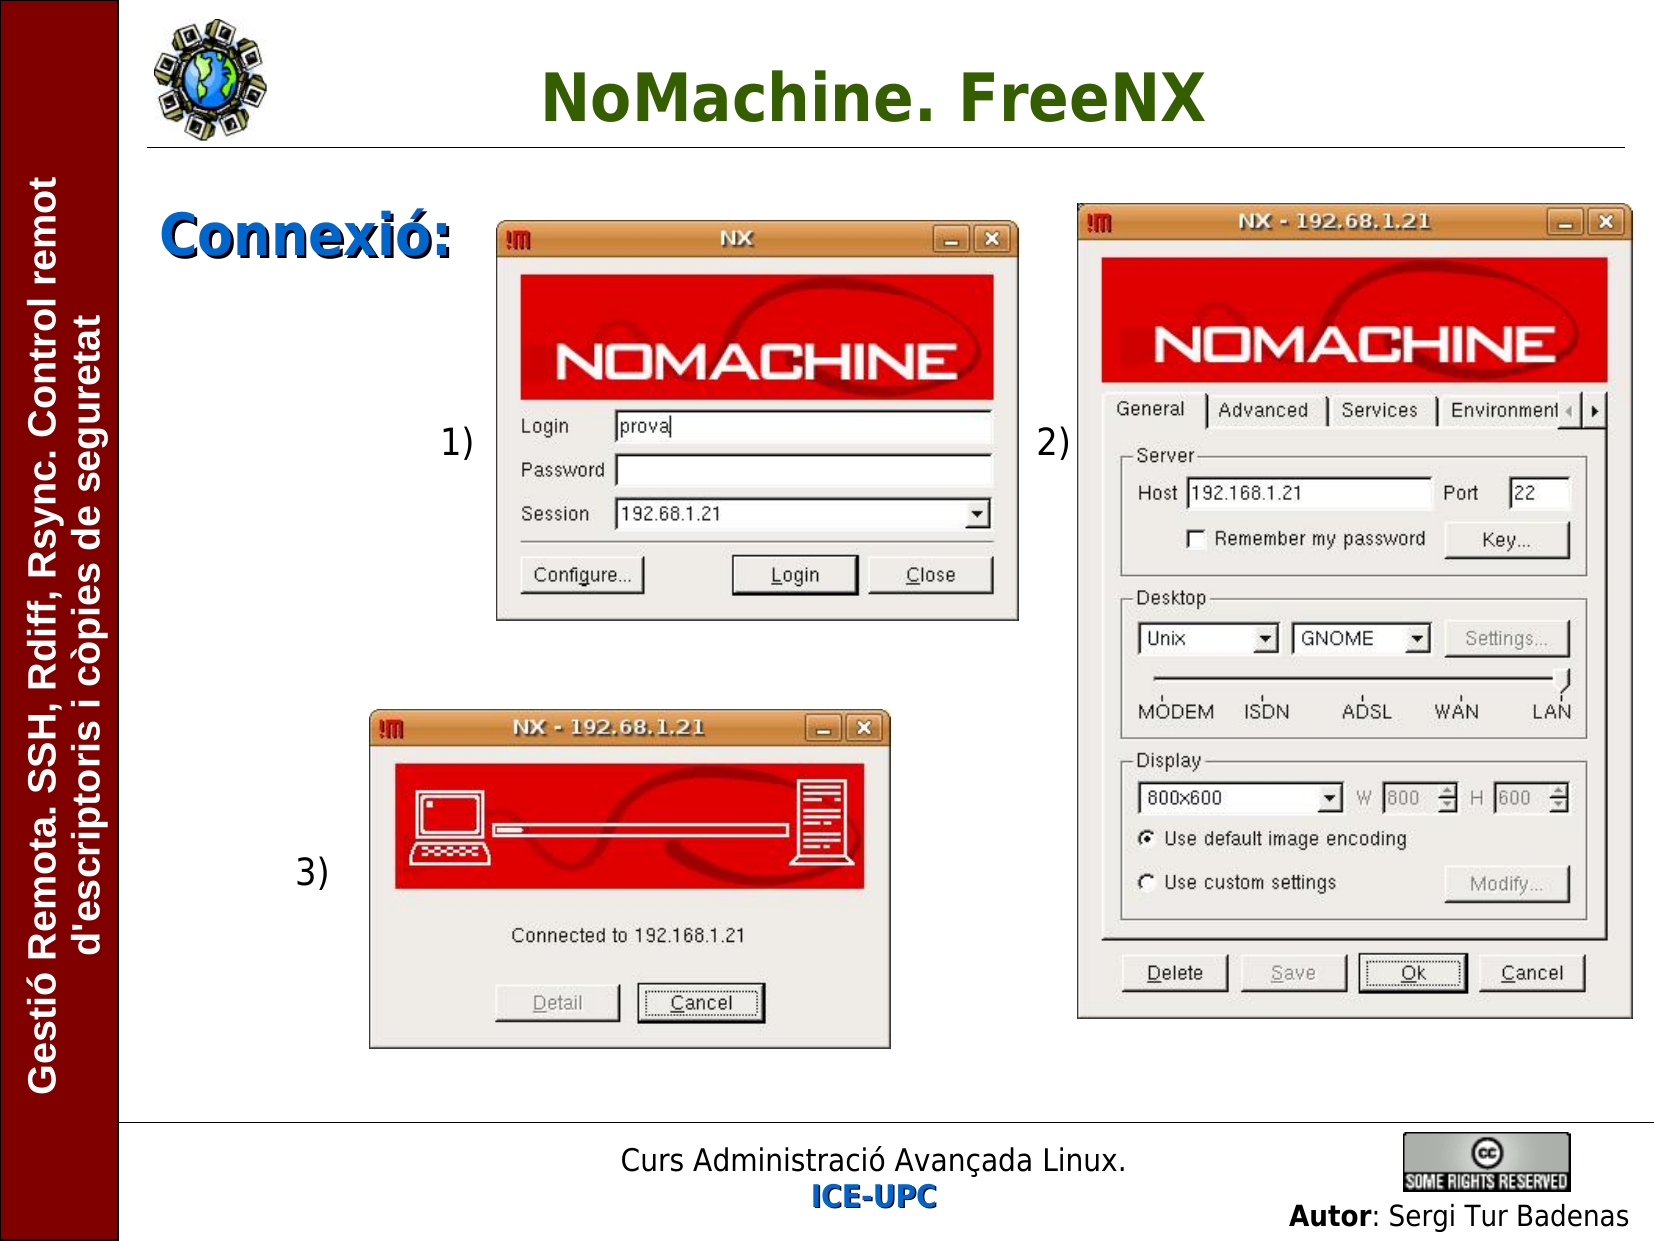

# NoMachine. FreeNX
Connexió:
1)
2)
3)